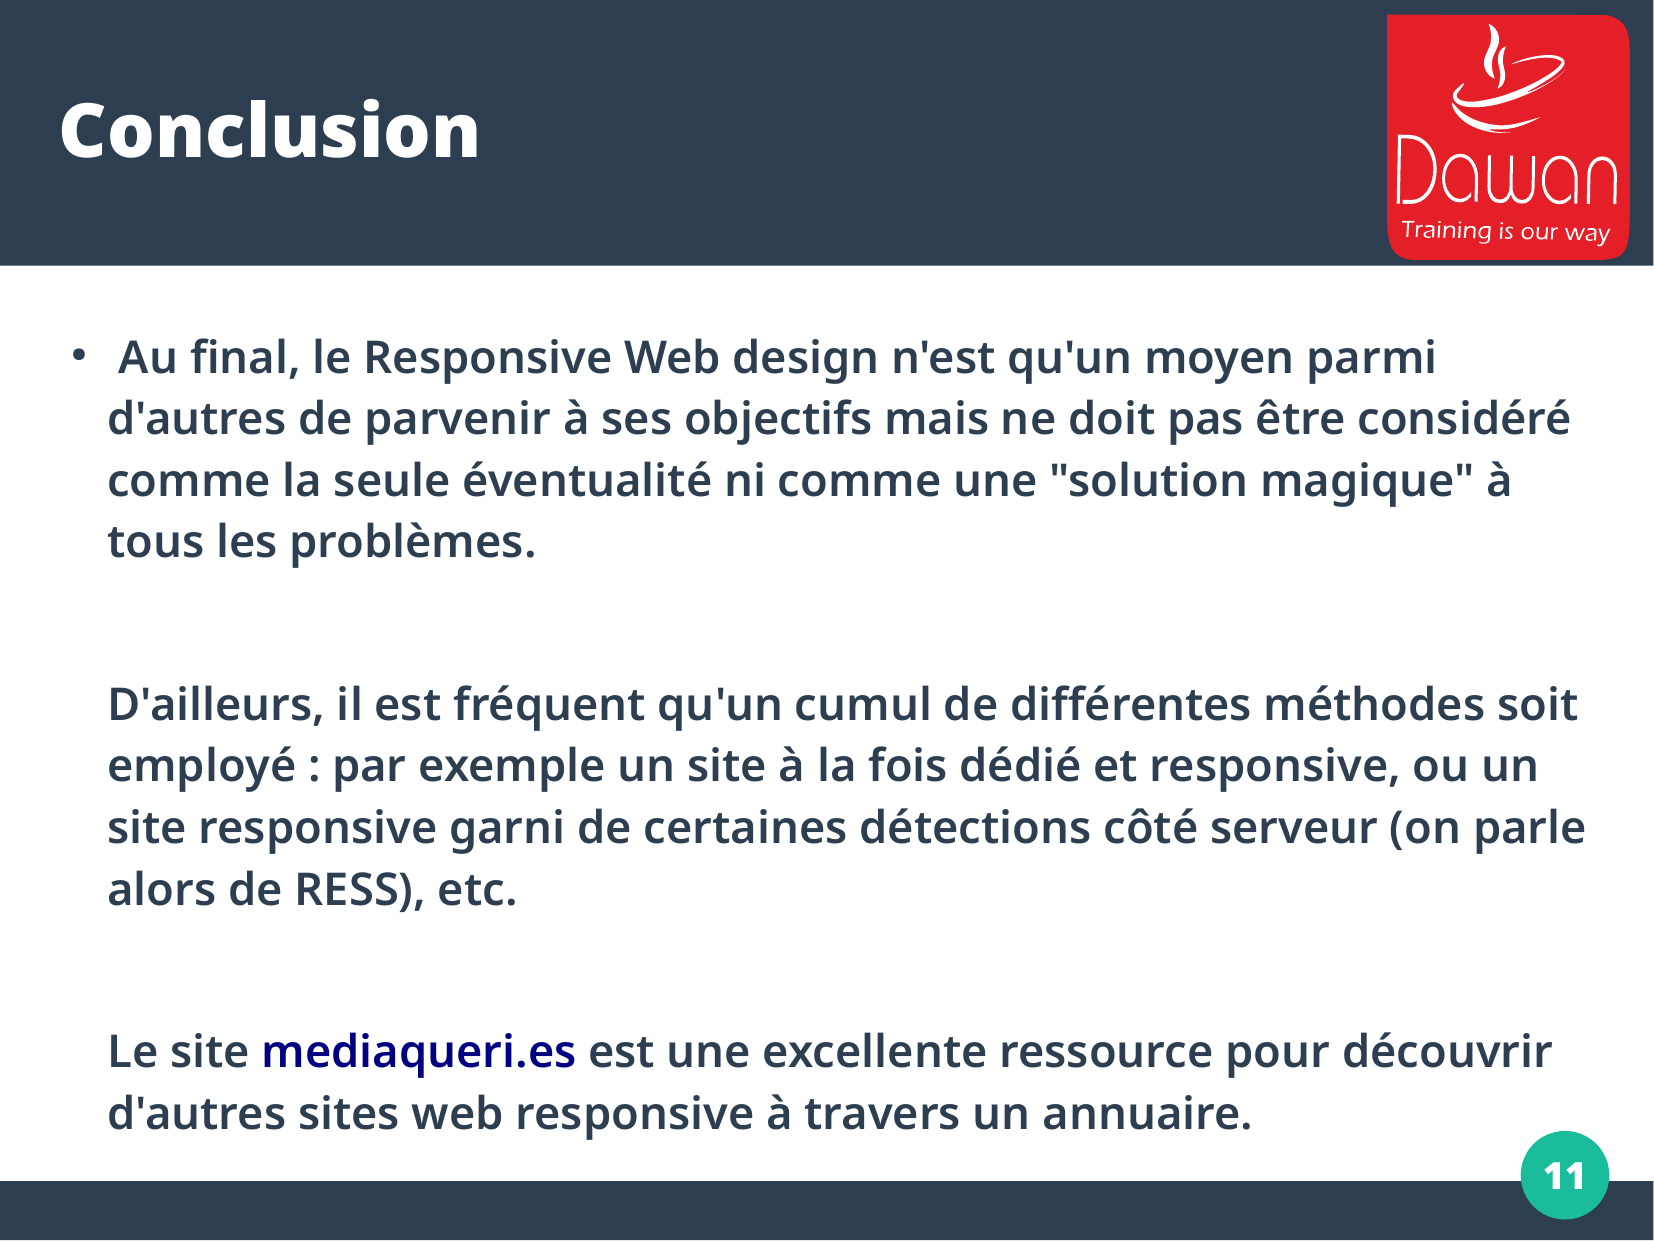

# Conclusion
 Au final, le Responsive Web design n'est qu'un moyen parmi d'autres de parvenir à ses objectifs mais ne doit pas être considéré comme la seule éventualité ni comme une "solution magique" à tous les problèmes.
D'ailleurs, il est fréquent qu'un cumul de différentes méthodes soit employé : par exemple un site à la fois dédié et responsive, ou un site responsive garni de certaines détections côté serveur (on parle alors de RESS), etc.
Le site mediaqueri.es est une excellente ressource pour découvrir d'autres sites web responsive à travers un annuaire.
11